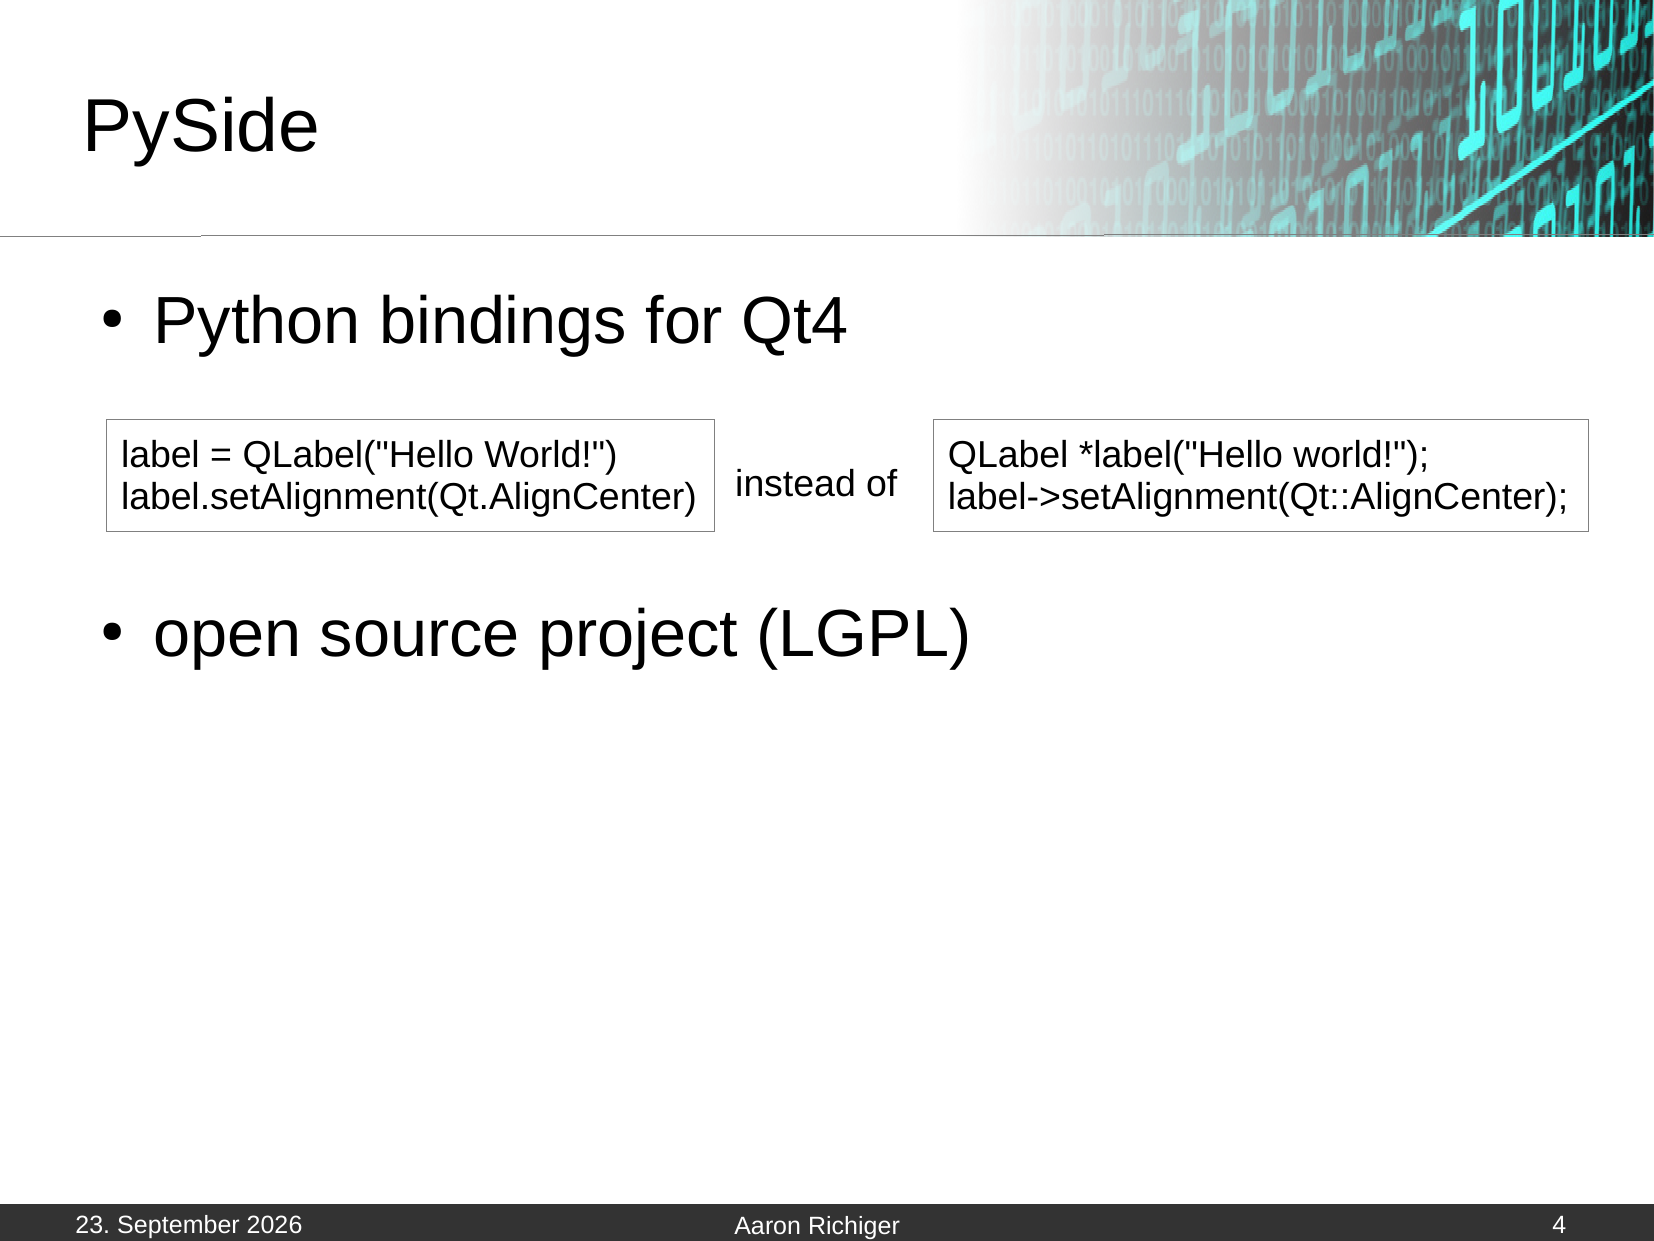

# PySide
Python bindings for Qt4
open source project (LGPL)
label = QLabel("Hello World!")
label.setAlignment(Qt.AlignCenter)
QLabel *label("Hello world!");
label->setAlignment(Qt::AlignCenter);
instead of
4
Aaron Richiger